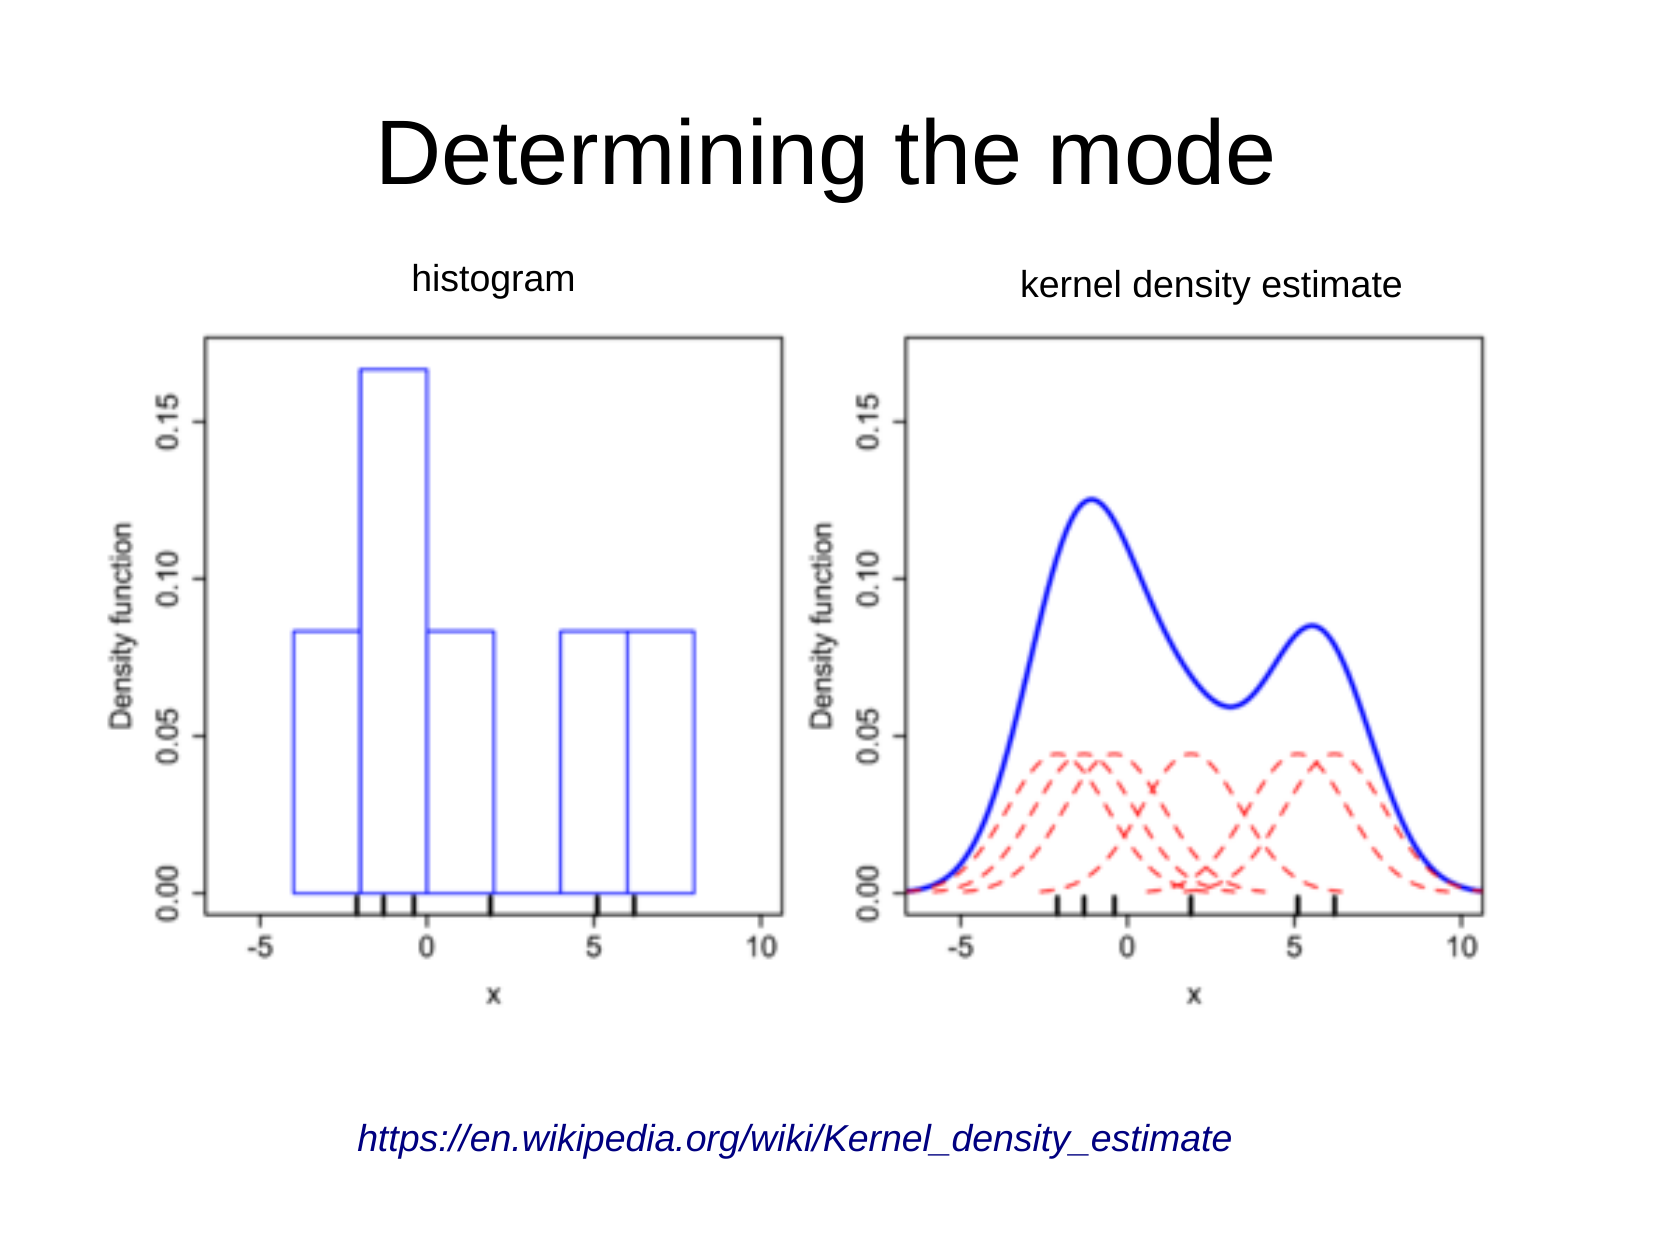

# Determining the mode
histogram
kernel density estimate
https://en.wikipedia.org/wiki/Kernel_density_estimate